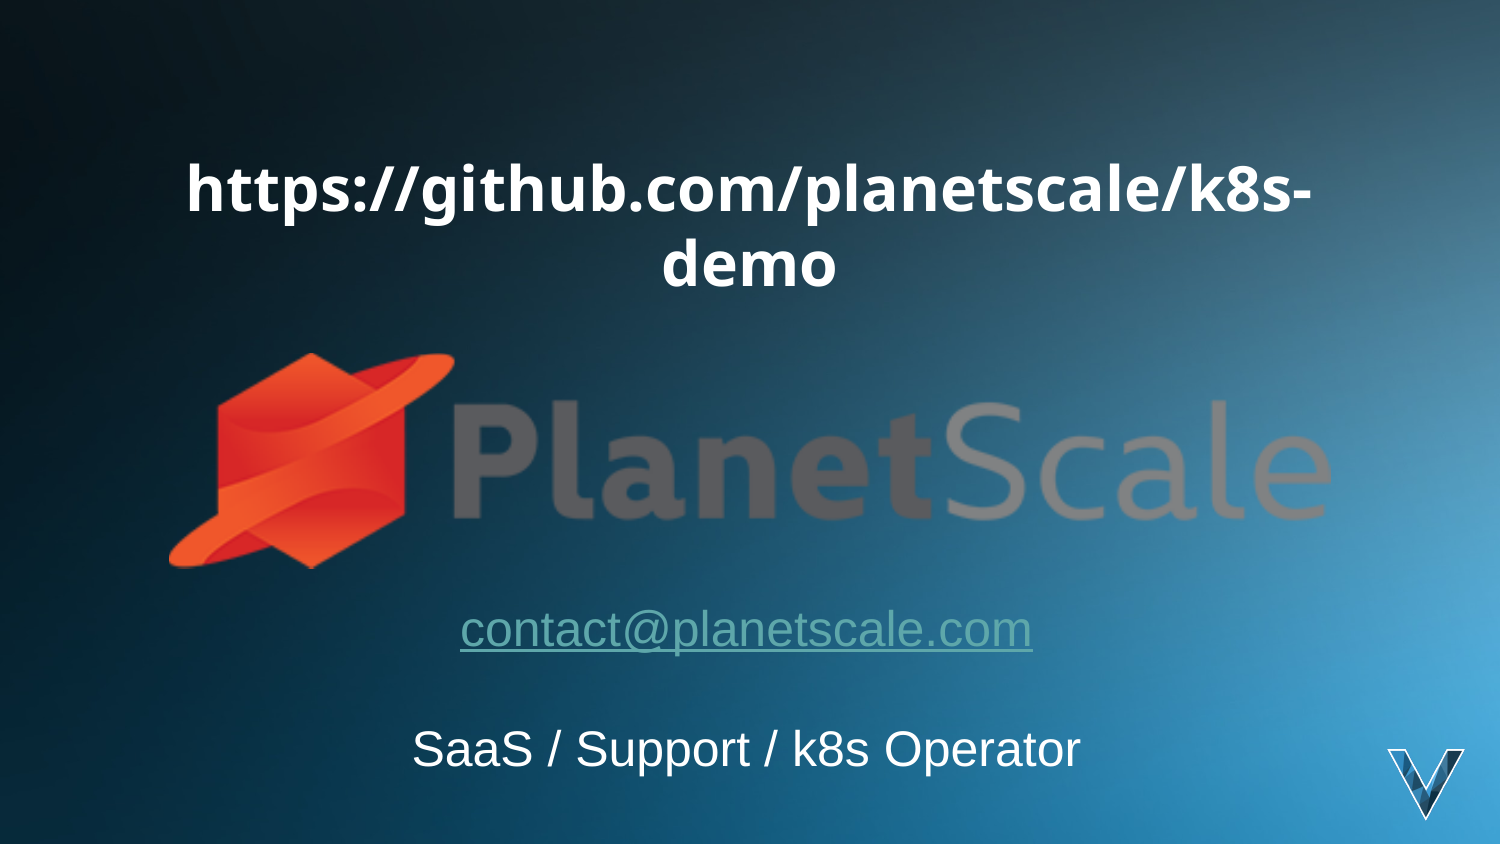

# https://github.com/planetscale/k8s-demo
contact@planetscale.com
SaaS / Support / k8s Operator